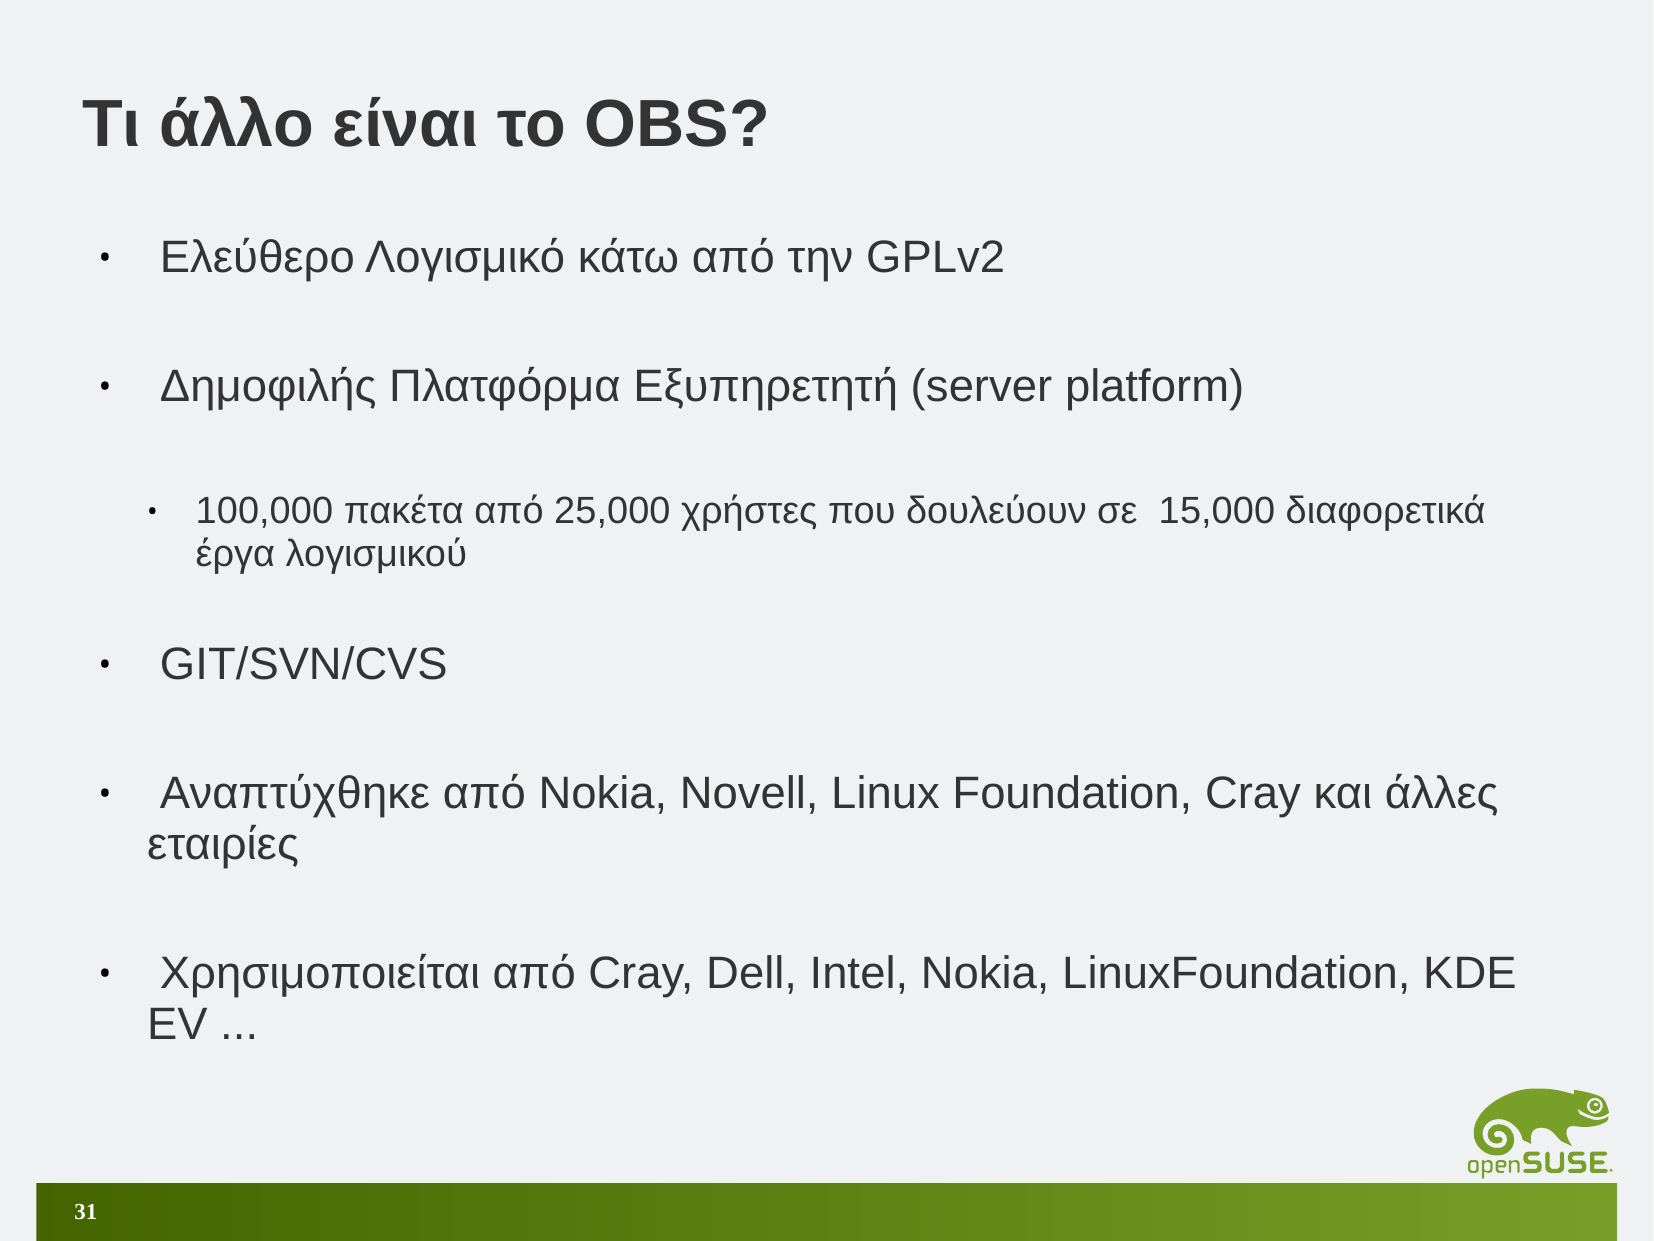

# Τι άλλο είναι το OBS?
 Ελεύθερο Λογισμικό κάτω από την GPLv2
 Δημοφιλής Πλατφόρμα Eξυπηρετητή (server platform)
100,000 πακέτα από 25,000 χρήστες που δουλεύουν σε 15,000 διαφορετικά έργα λογισμικού
 GIT/SVN/CVS
 Αναπτύχθηκε από Nokia, Novell, Linux Foundation, Cray και άλλες εταιρίες
 Χρησιμοποιείται από Cray, Dell, Intel, Nokia, LinuxFoundation, KDE EV ...
31